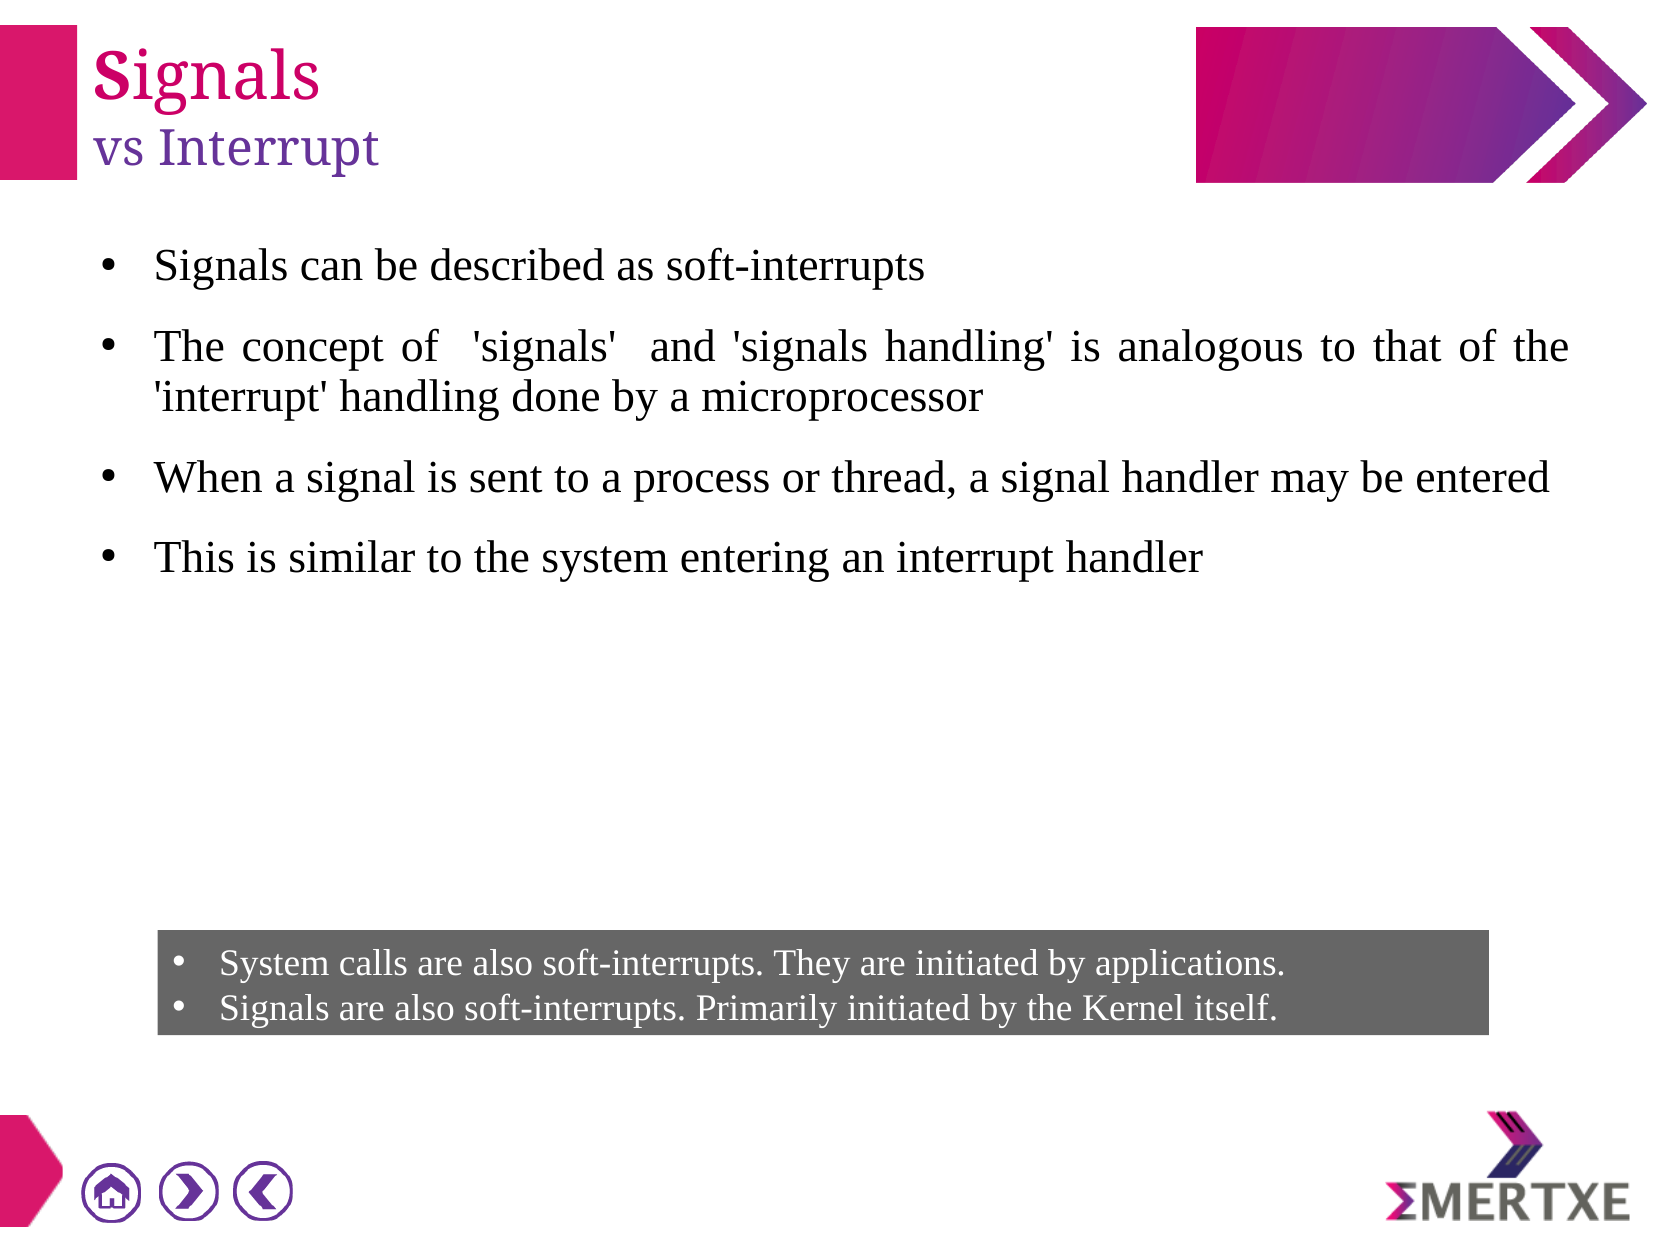

# Signals vs Interrupt
Signals can be described as soft-interrupts
The concept of 'signals' and 'signals handling' is analogous to that of the 'interrupt' handling done by a microprocessor
When a signal is sent to a process or thread, a signal handler may be entered
This is similar to the system entering an interrupt handler
System calls are also soft-interrupts. They are initiated by applications.
Signals are also soft-interrupts. Primarily initiated by the Kernel itself.